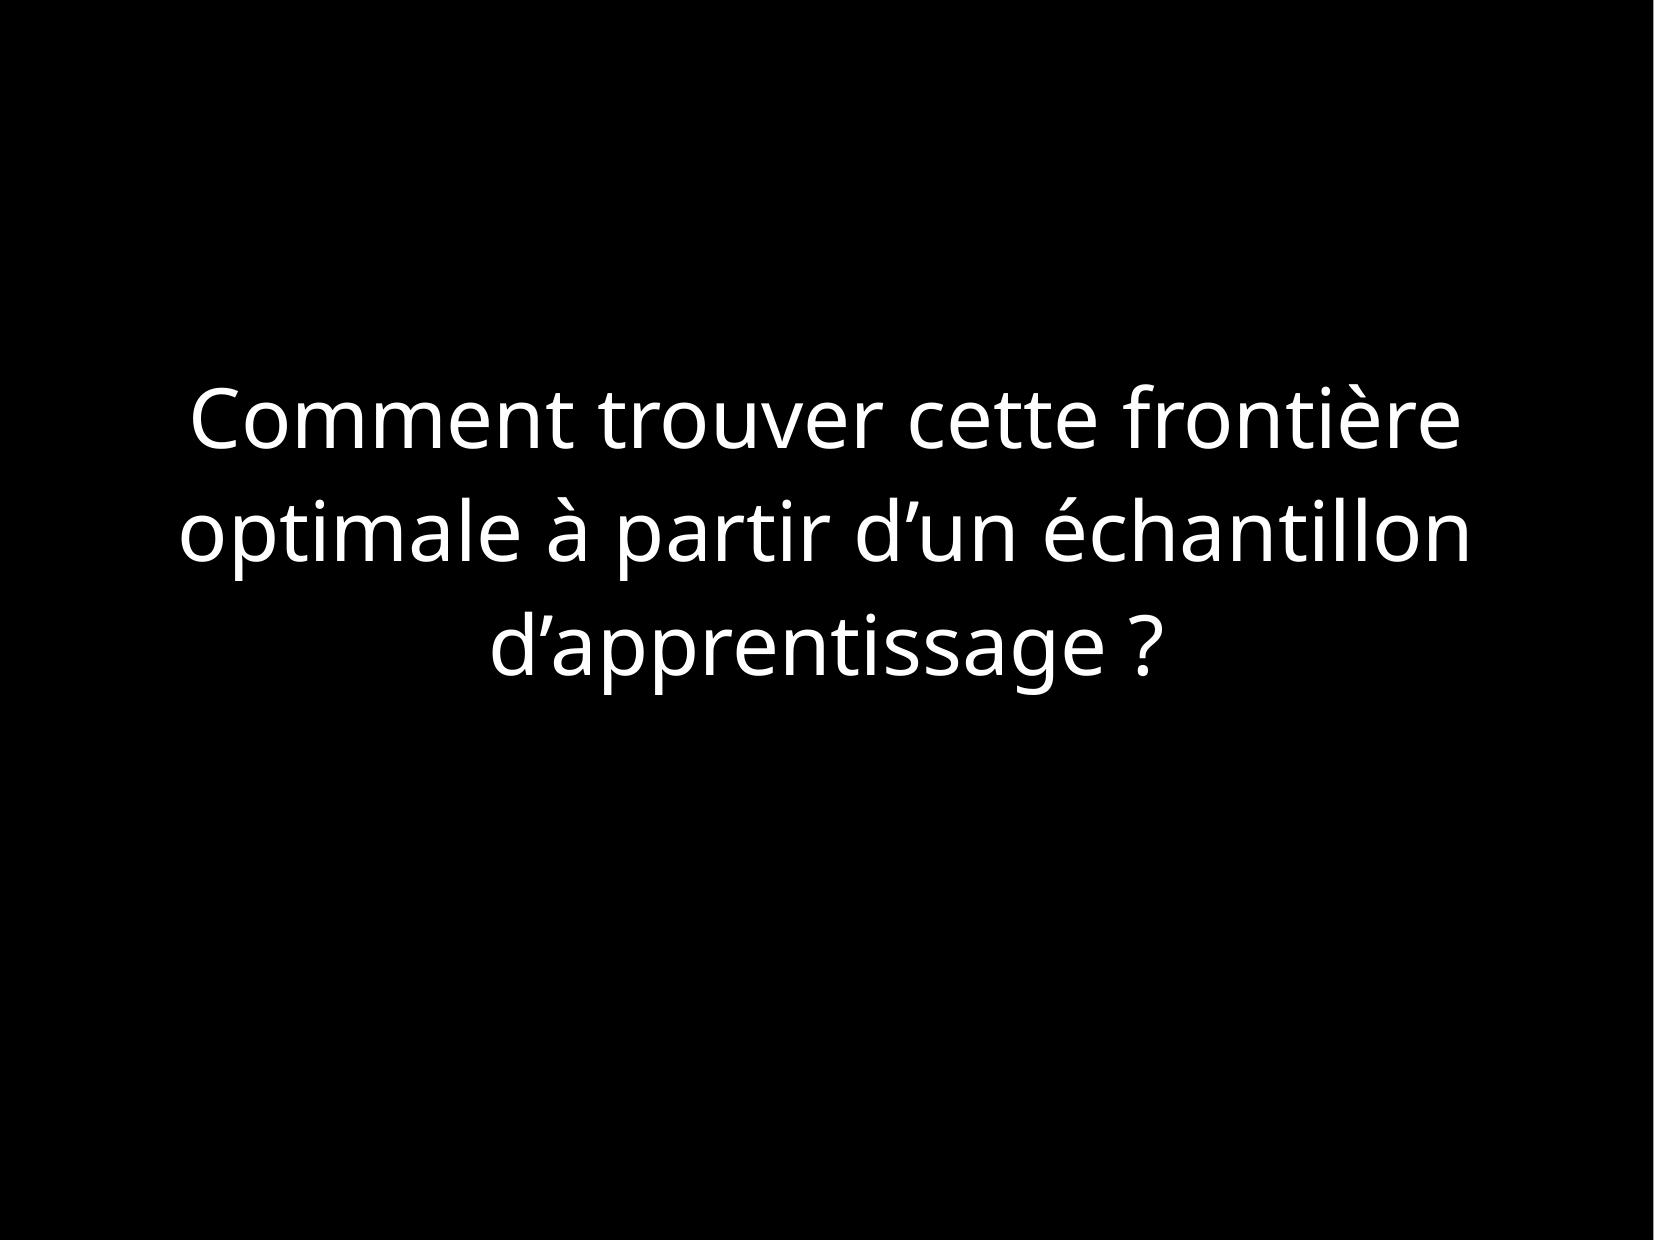

# Comment trouver cette frontière optimale à partir d’un échantillon d’apprentissage ?